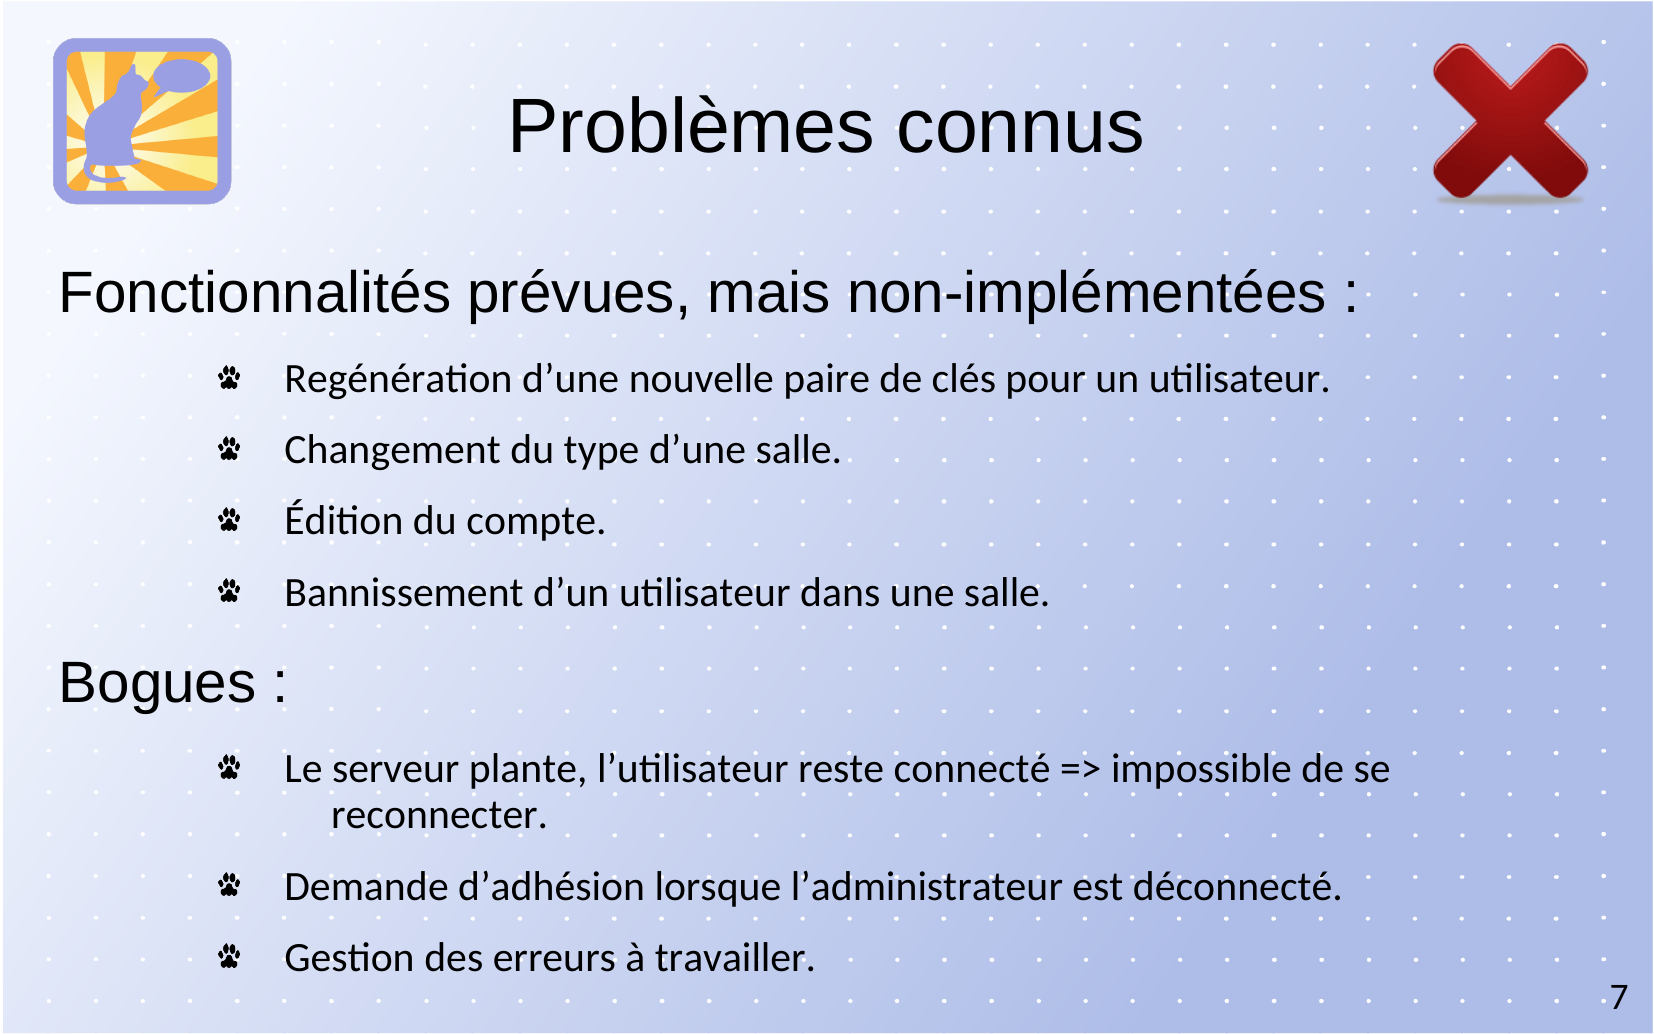

Problèmes connus
Fonctionnalités prévues, mais non-implémentées :
 Regénération d’une nouvelle paire de clés pour un utilisateur.
 Changement du type d’une salle.
 Édition du compte.
 Bannissement d’un utilisateur dans une salle.
Bogues :
 Le serveur plante, l’utilisateur reste connecté => impossible de se reconnecter.
 Demande d’adhésion lorsque l’administrateur est déconnecté.
 Gestion des erreurs à travailler.
7